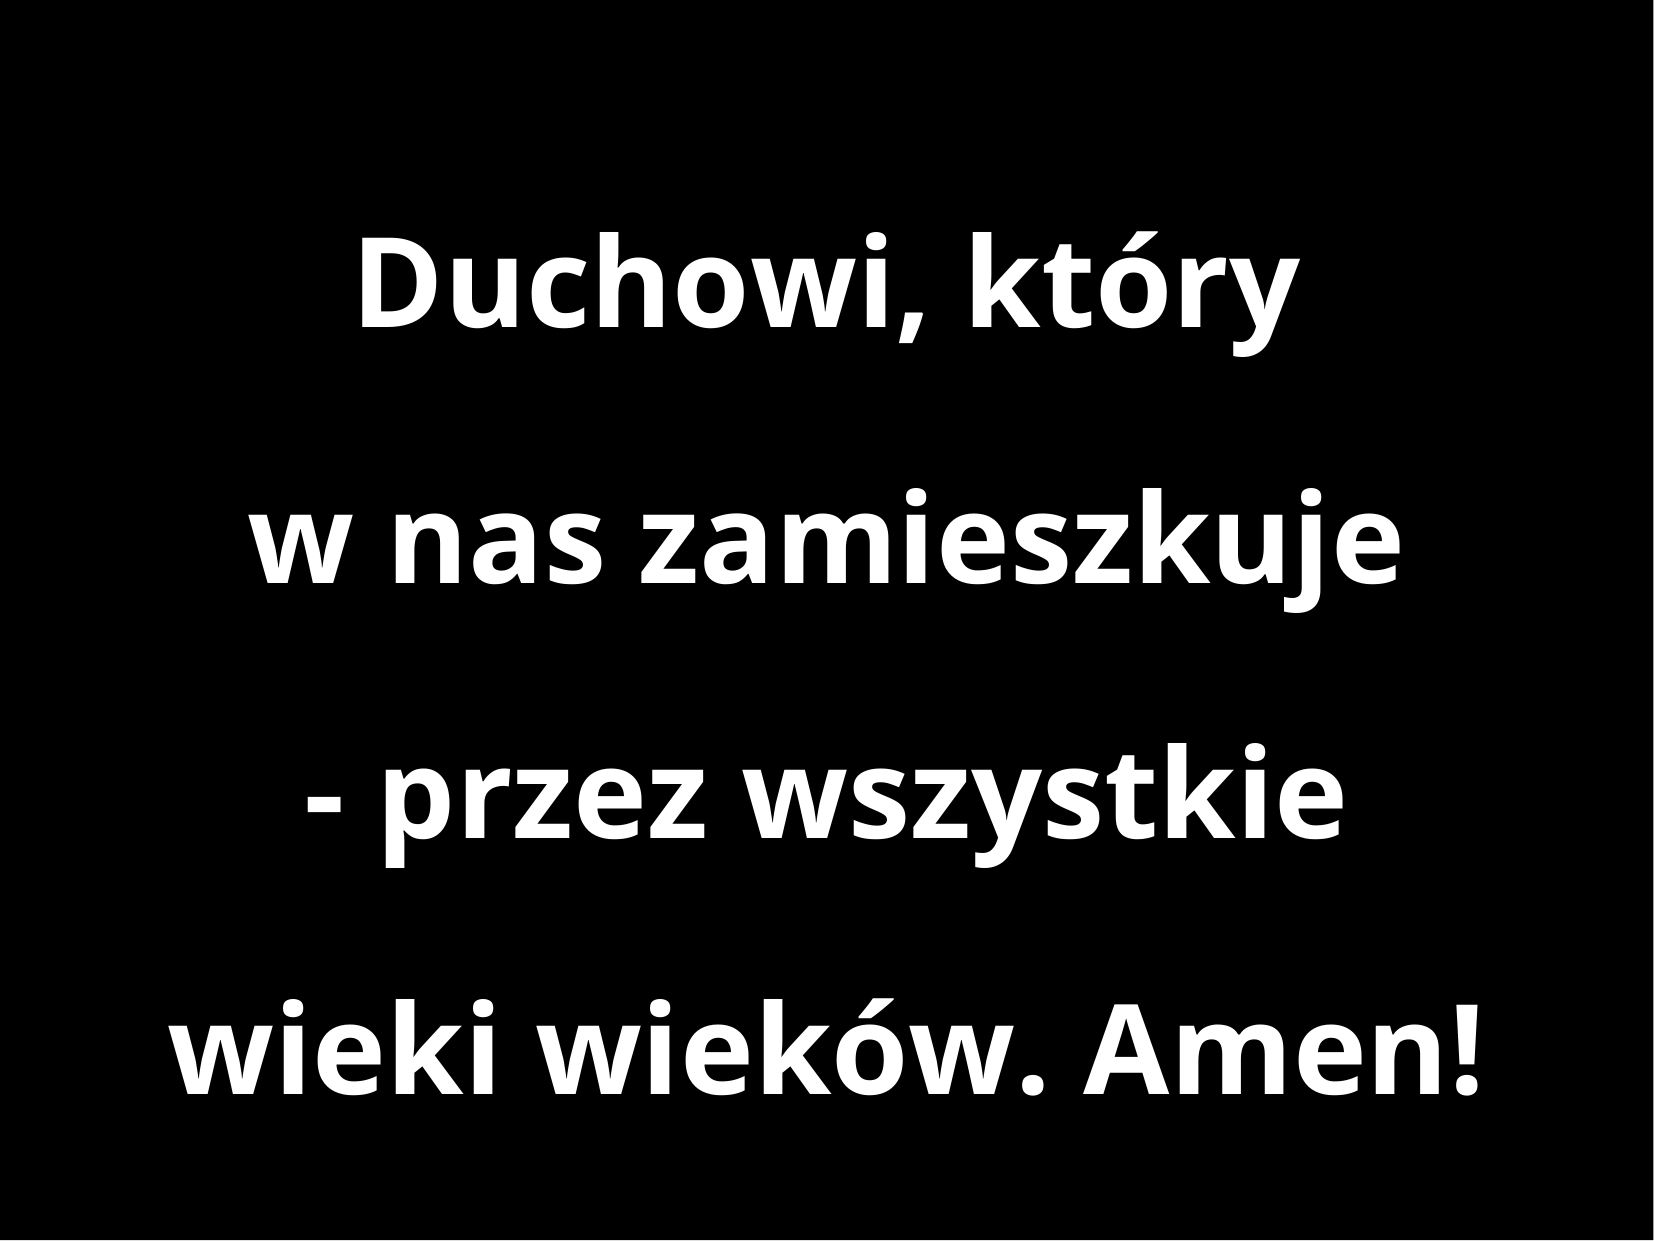

# Duchowi, który w nas zamieszkuje - przez wszystkie wieki wieków. Amen!